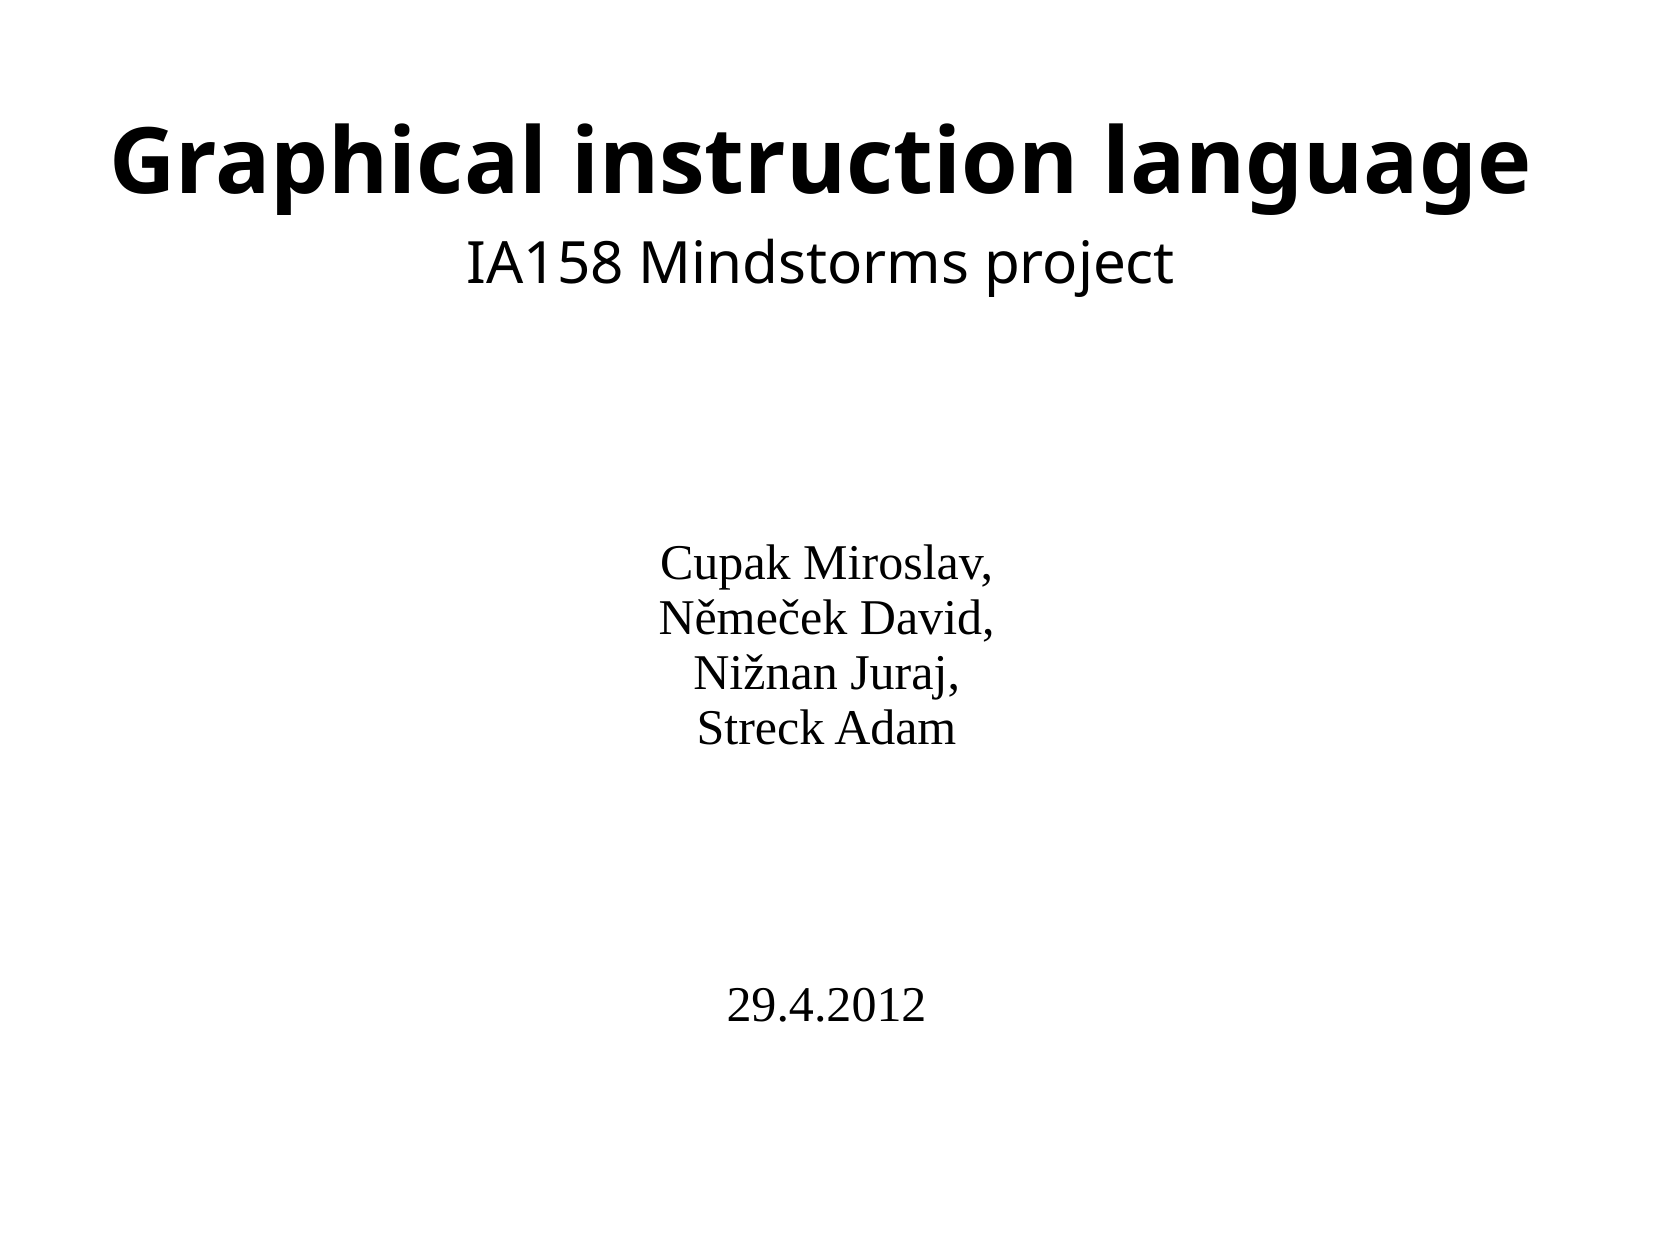

# Graphical instruction language IA158 Mindstorms project
Cupak Miroslav,
Němeček David,
Nižnan Juraj,
Streck Adam
29.4.2012